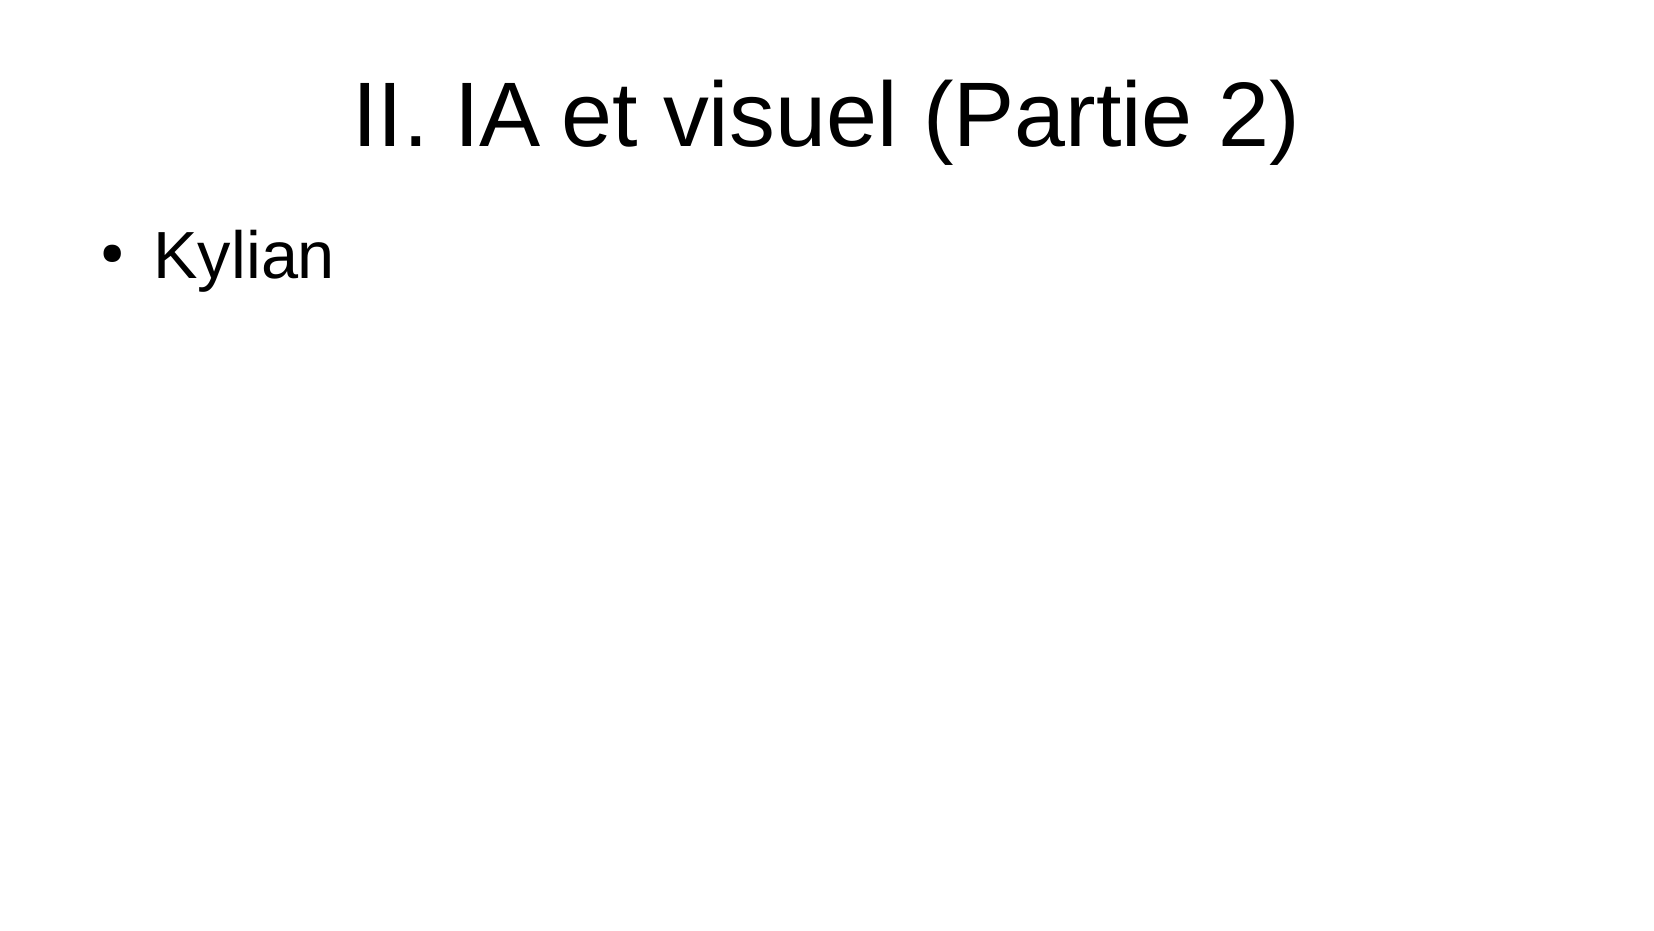

# II. IA et visuel (Partie 2)
Kylian